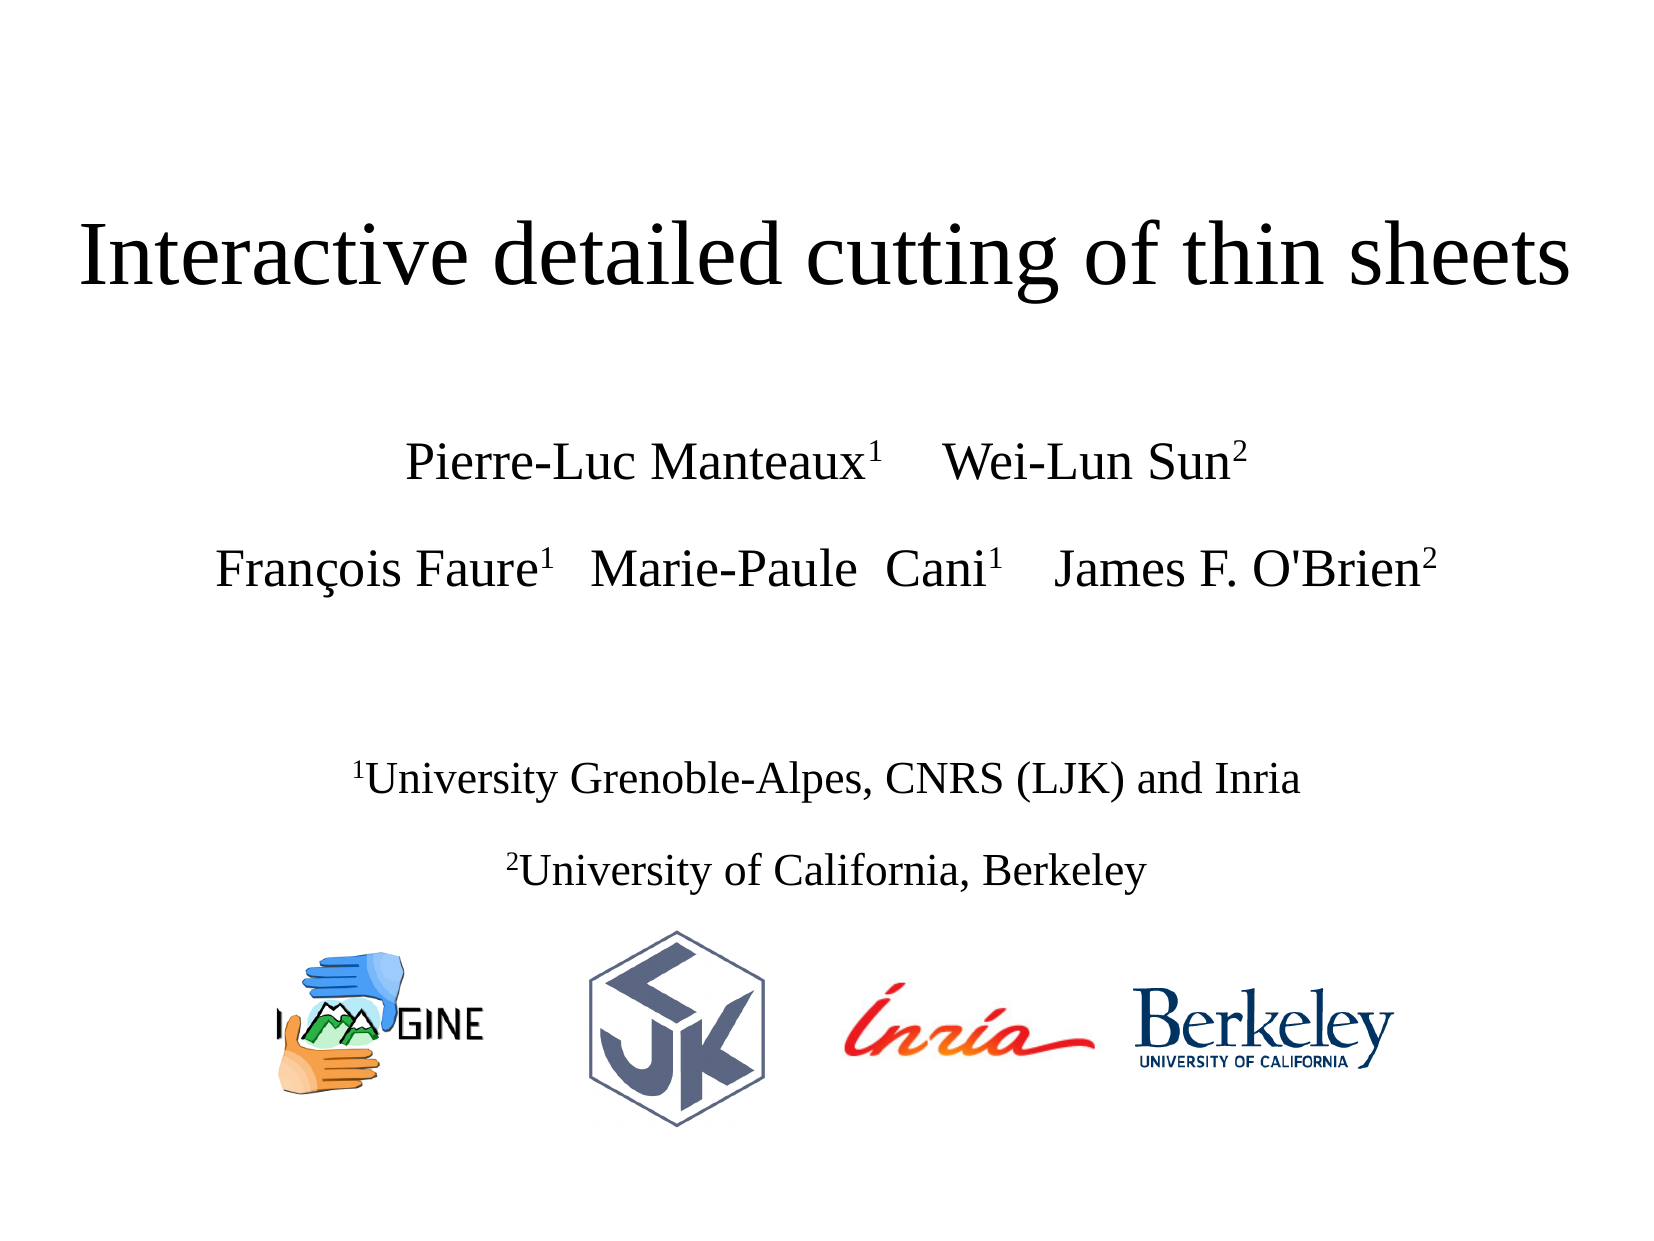

# Interactive detailed cutting of thin sheets
Pierre-Luc Manteaux1	 Wei-Lun Sun2
François Faure1 	Marie-Paule Cani1	 James F. O'Brien2
1University Grenoble-Alpes, CNRS (LJK) and Inria
2University of California, Berkeley